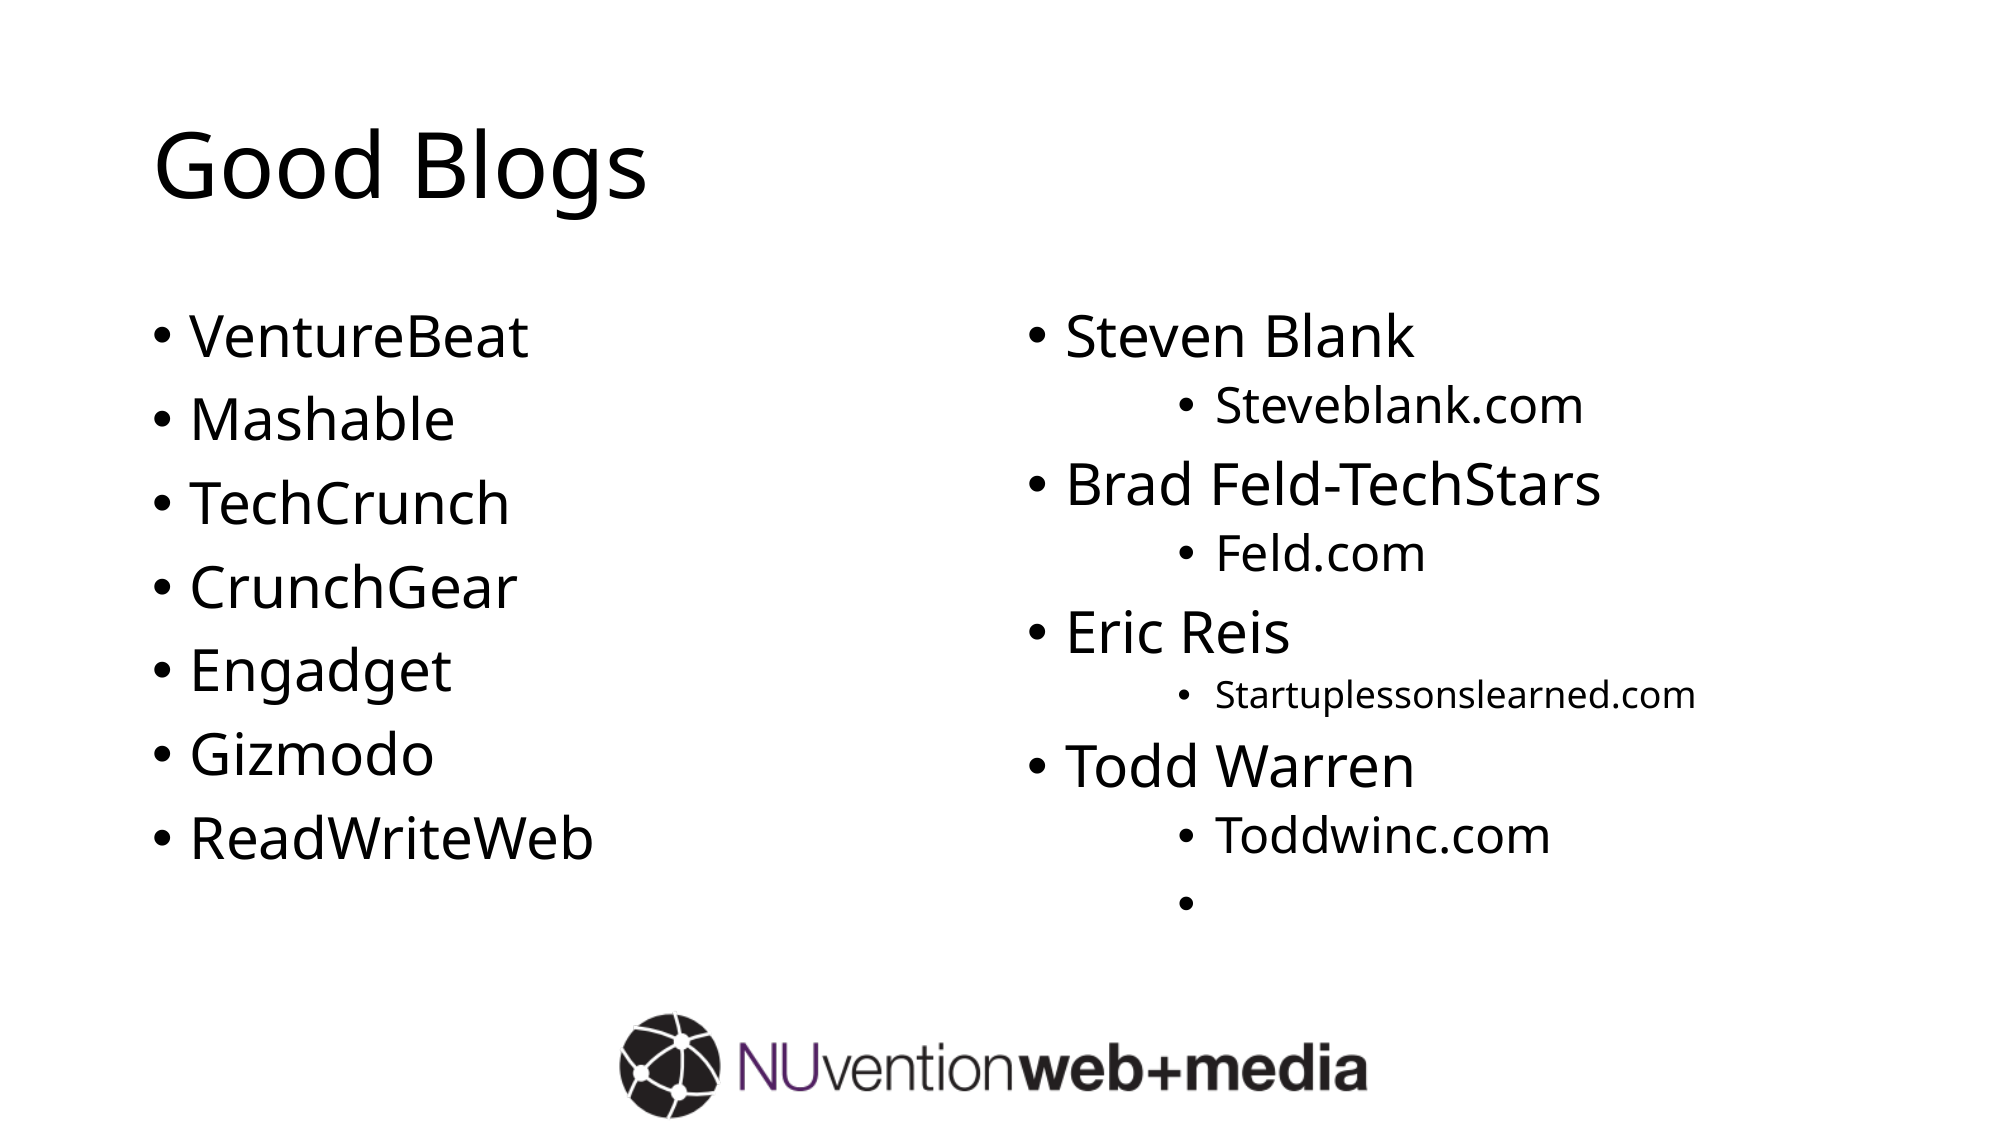

# Good Blogs
VentureBeat
Mashable
TechCrunch
CrunchGear
Engadget
Gizmodo
ReadWriteWeb
Steven Blank
Steveblank.com
Brad Feld-TechStars
Feld.com
Eric Reis
Startuplessonslearned.com
Todd Warren
Toddwinc.com